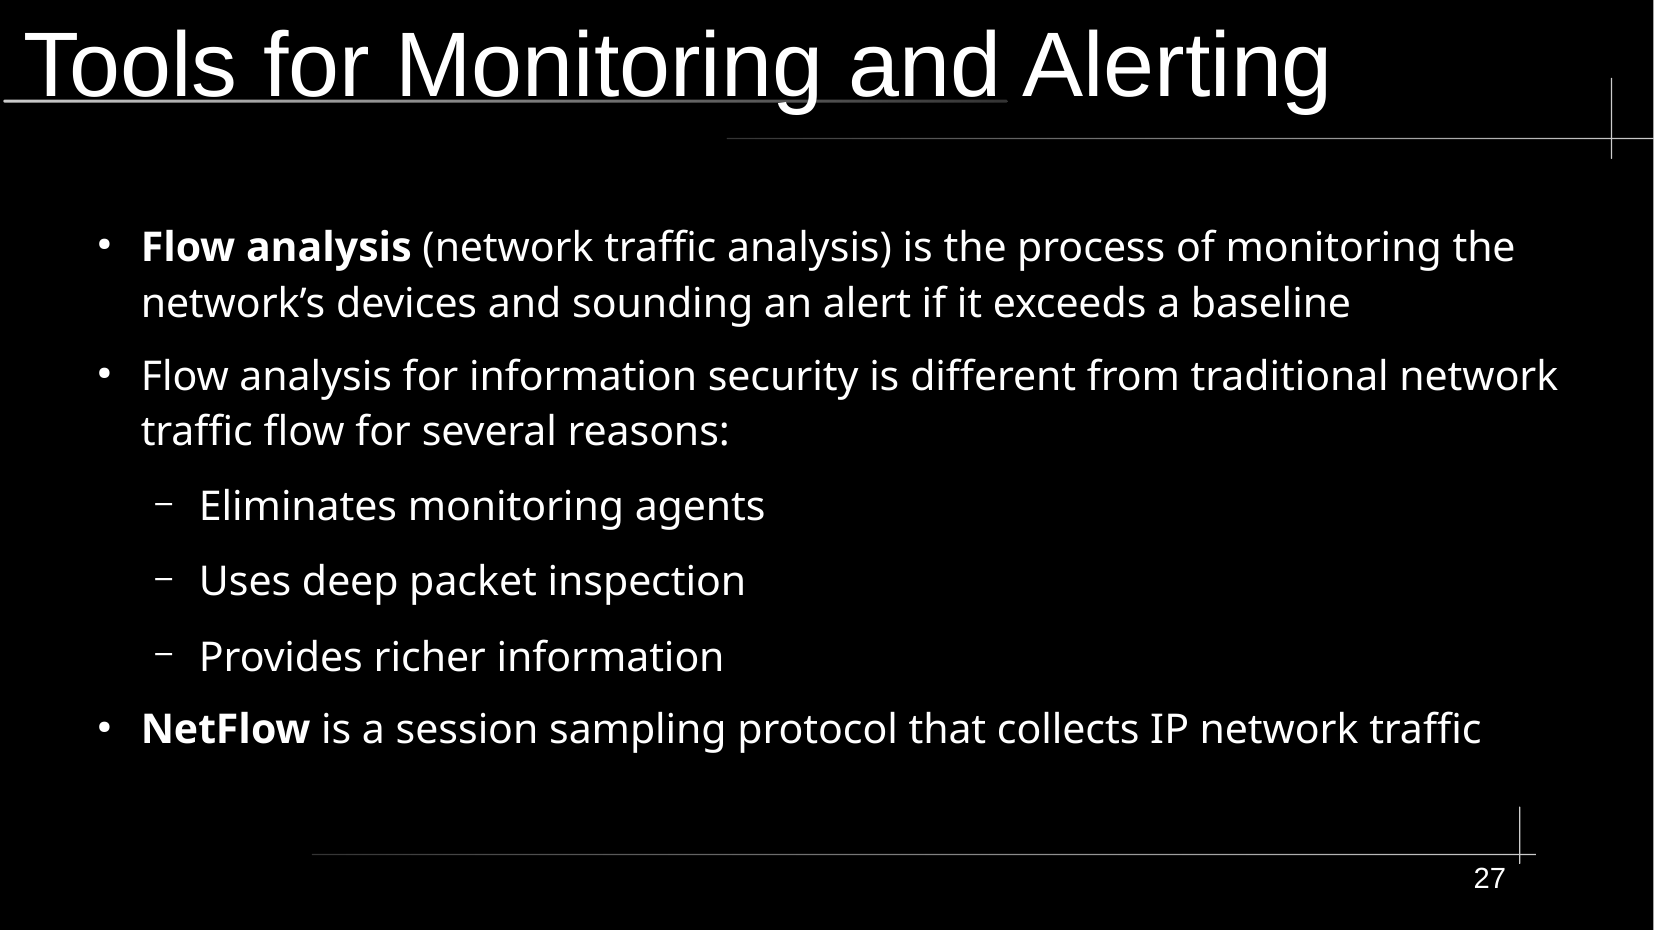

# Tools for Monitoring and Alerting
Flow analysis (network traffic analysis) is the process of monitoring the network’s devices and sounding an alert if it exceeds a baseline
Flow analysis for information security is different from traditional network traffic flow for several reasons:
Eliminates monitoring agents
Uses deep packet inspection
Provides richer information
NetFlow is a session sampling protocol that collects IP network traffic
27